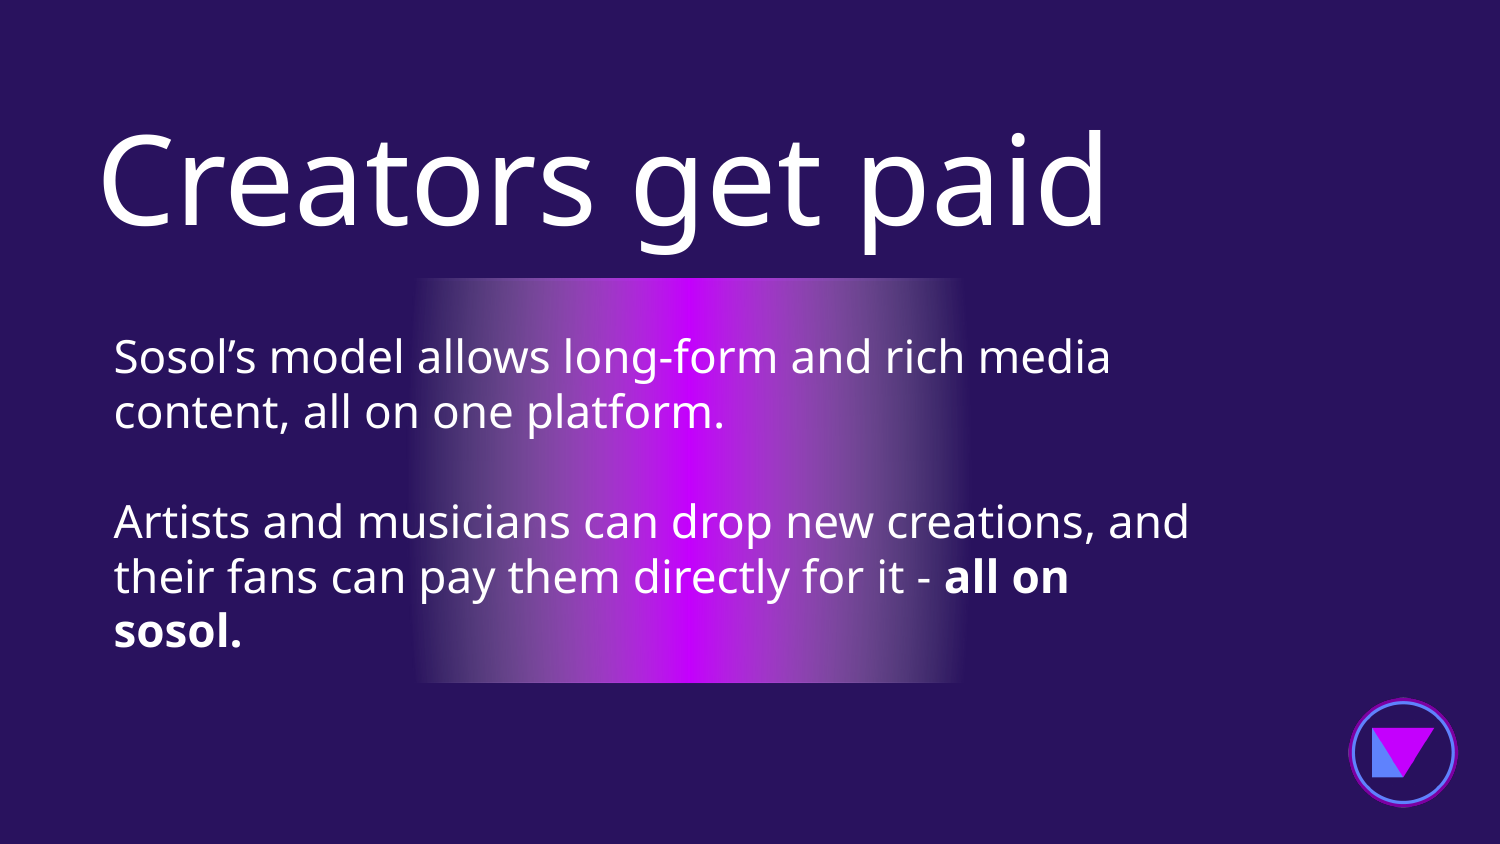

# Creators get paid
Sosol’s model allows long-form and rich media content, all on one platform.
Artists and musicians can drop new creations, and their fans can pay them directly for it - all on sosol.